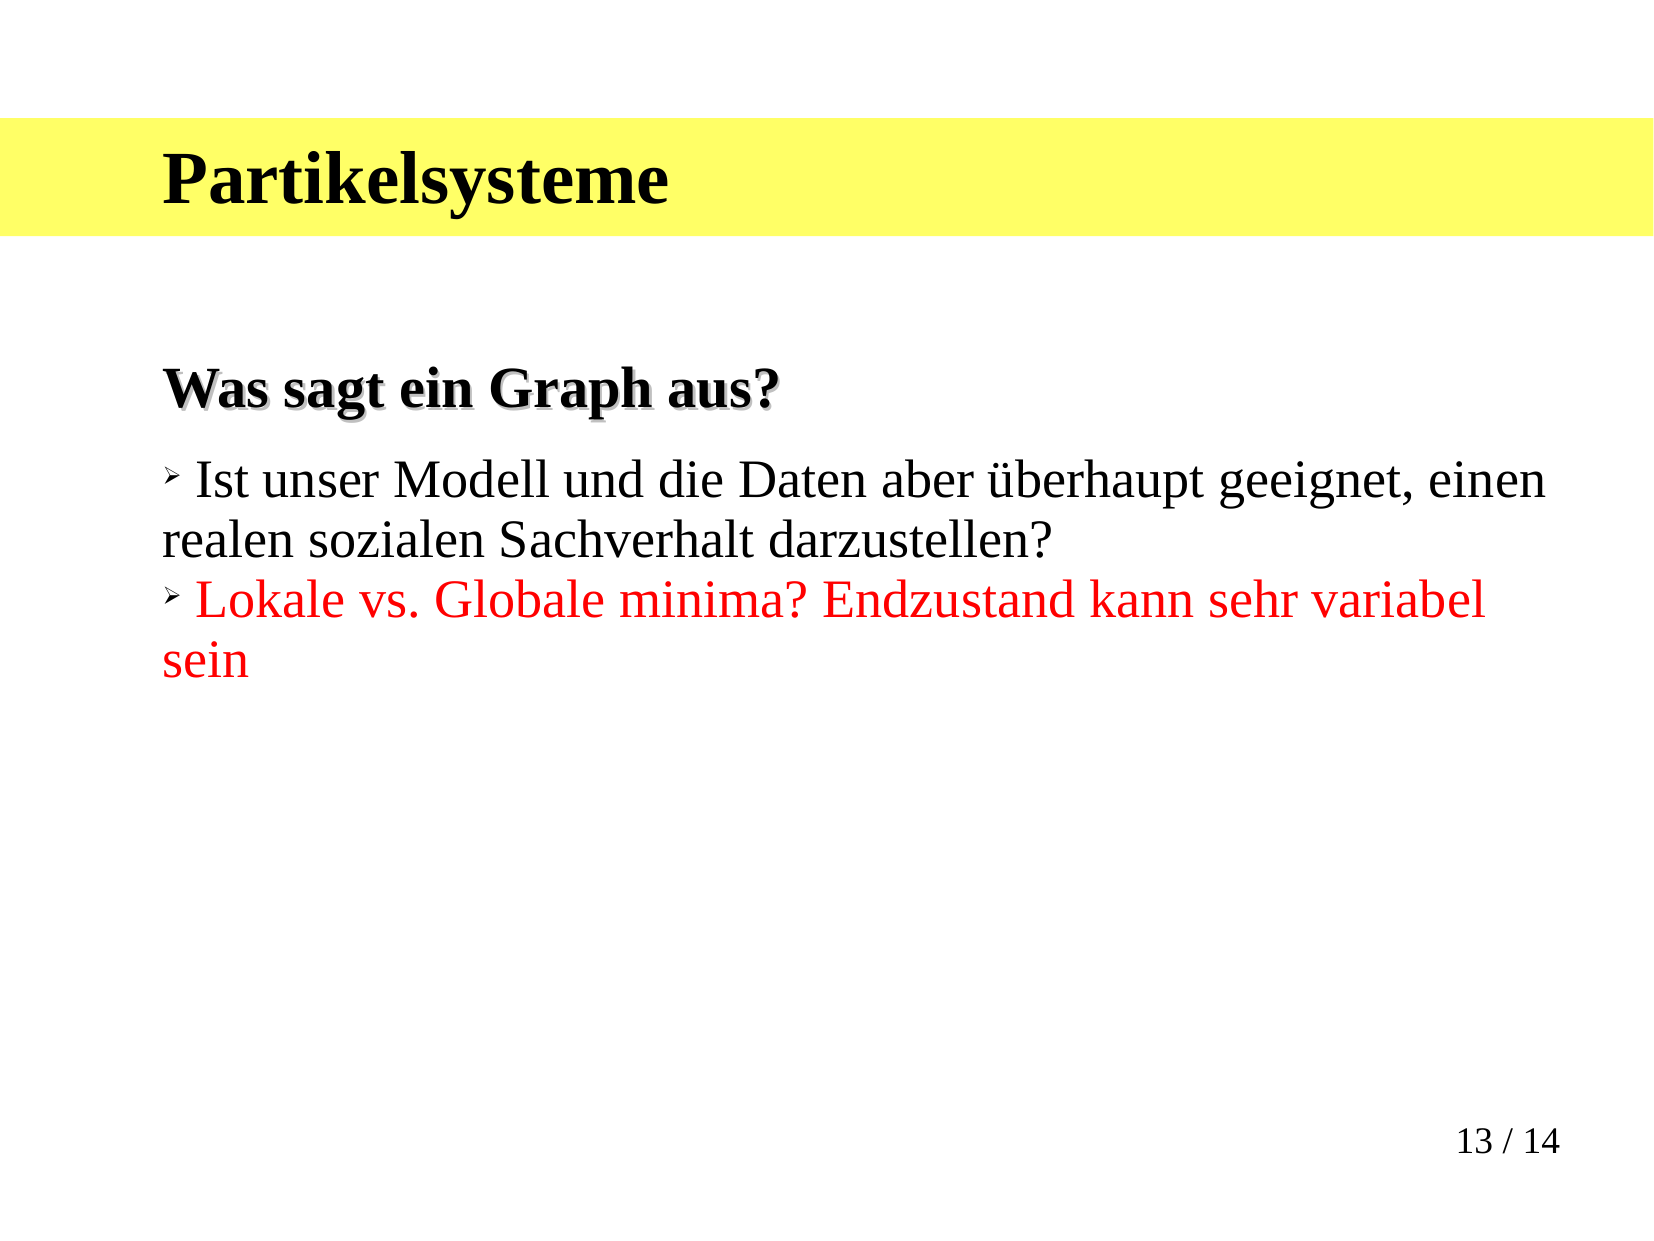

Partikelsysteme
Was sagt ein Graph aus?
 Ist unser Modell und die Daten aber überhaupt geeignet, einen realen sozialen Sachverhalt darzustellen?
 Lokale vs. Globale minima? Endzustand kann sehr variabel sein